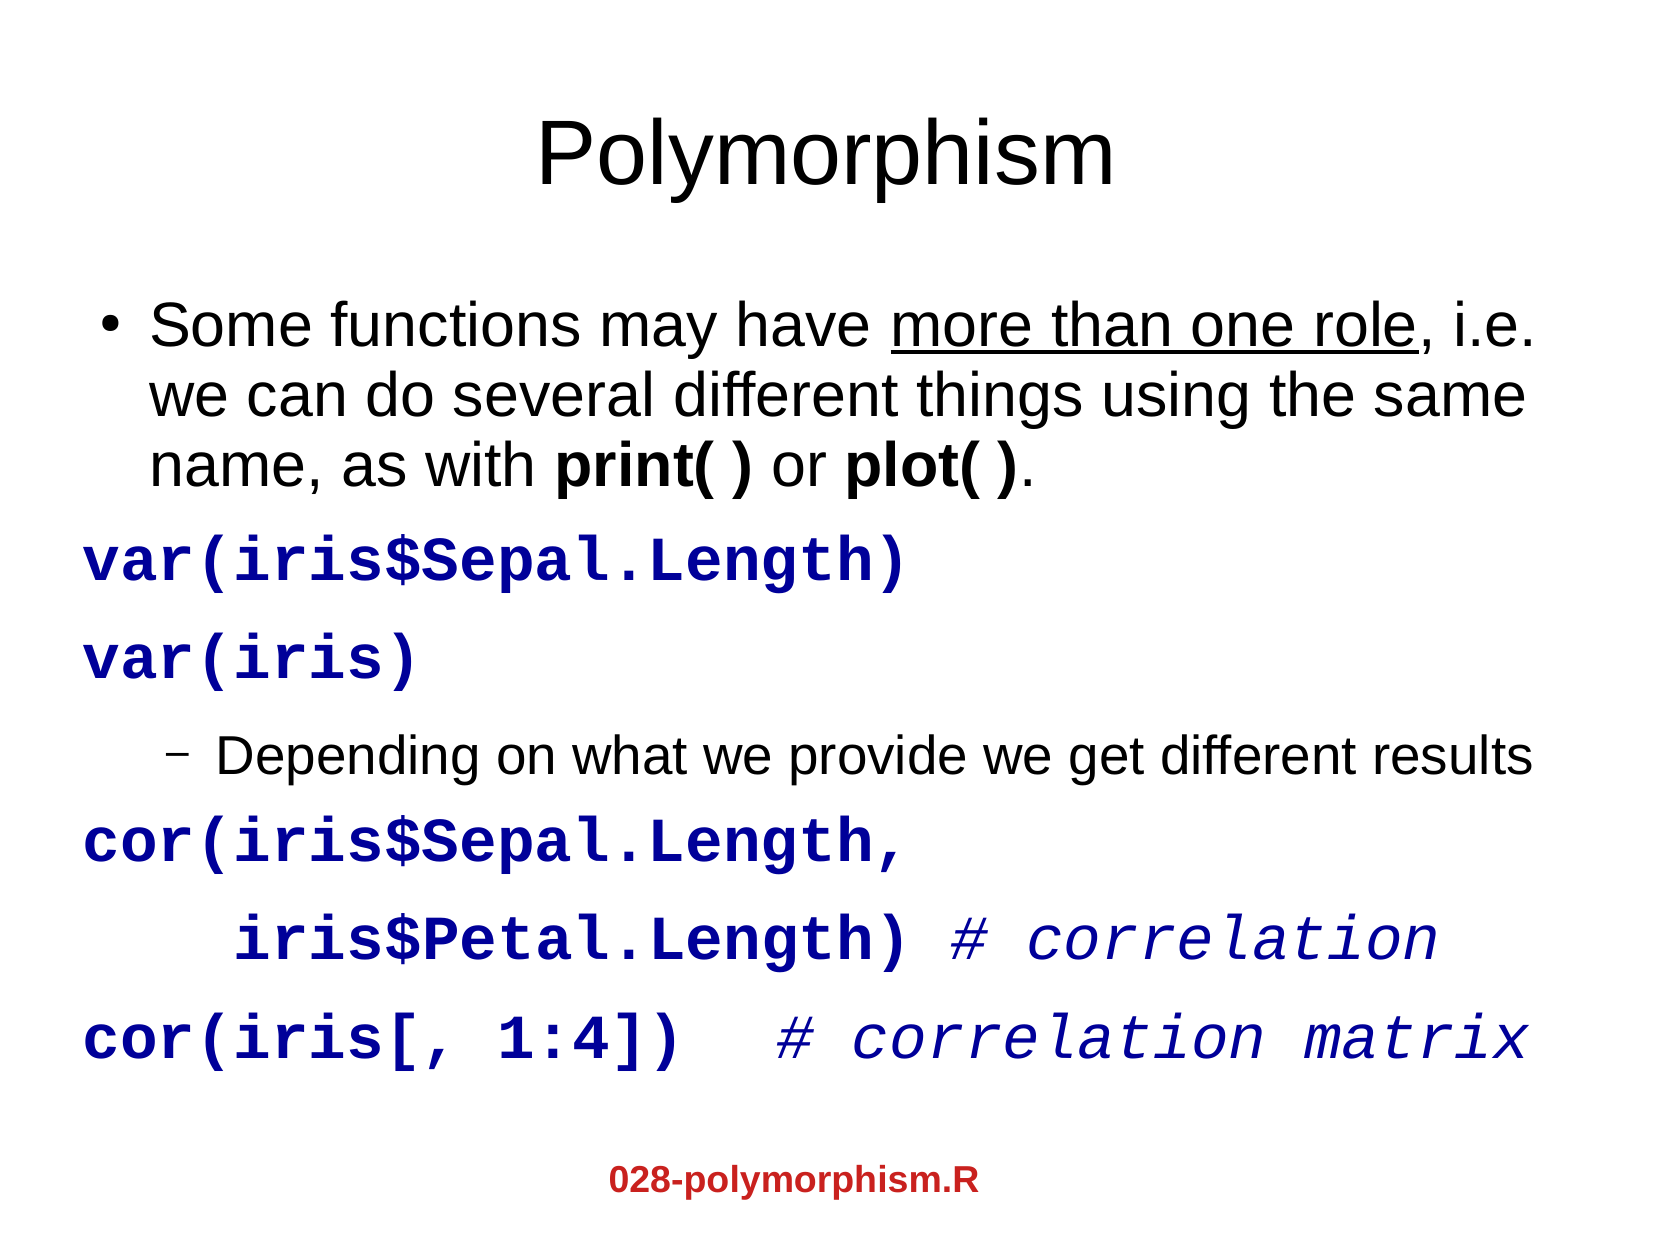

# Polymorphism
Some functions may have more than one role, i.e. we can do several different things using the same name, as with print( ) or plot( ).
var(iris$Sepal.Length)
var(iris)
Depending on what we provide we get different results
cor(iris$Sepal.Length,
 iris$Petal.Length) # correlation
cor(iris[, 1:4])		# correlation matrix
028-polymorphism.R